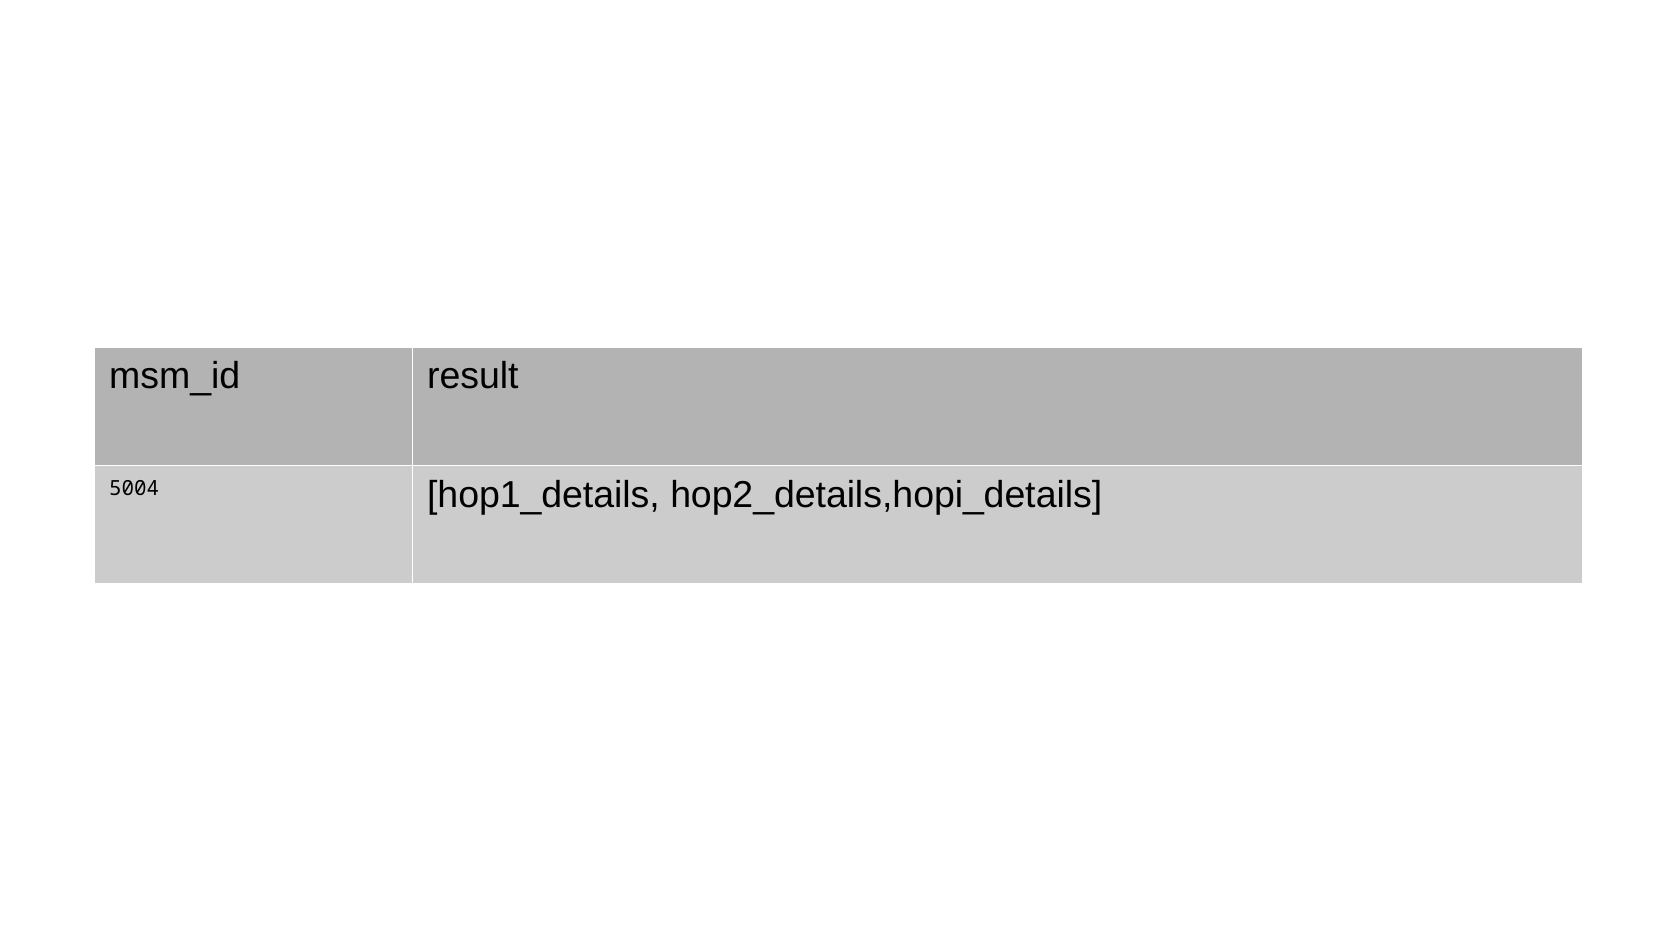

| msm\_id | result |
| --- | --- |
| 5004 | [hop1\_details, hop2\_details,hopi\_details] |